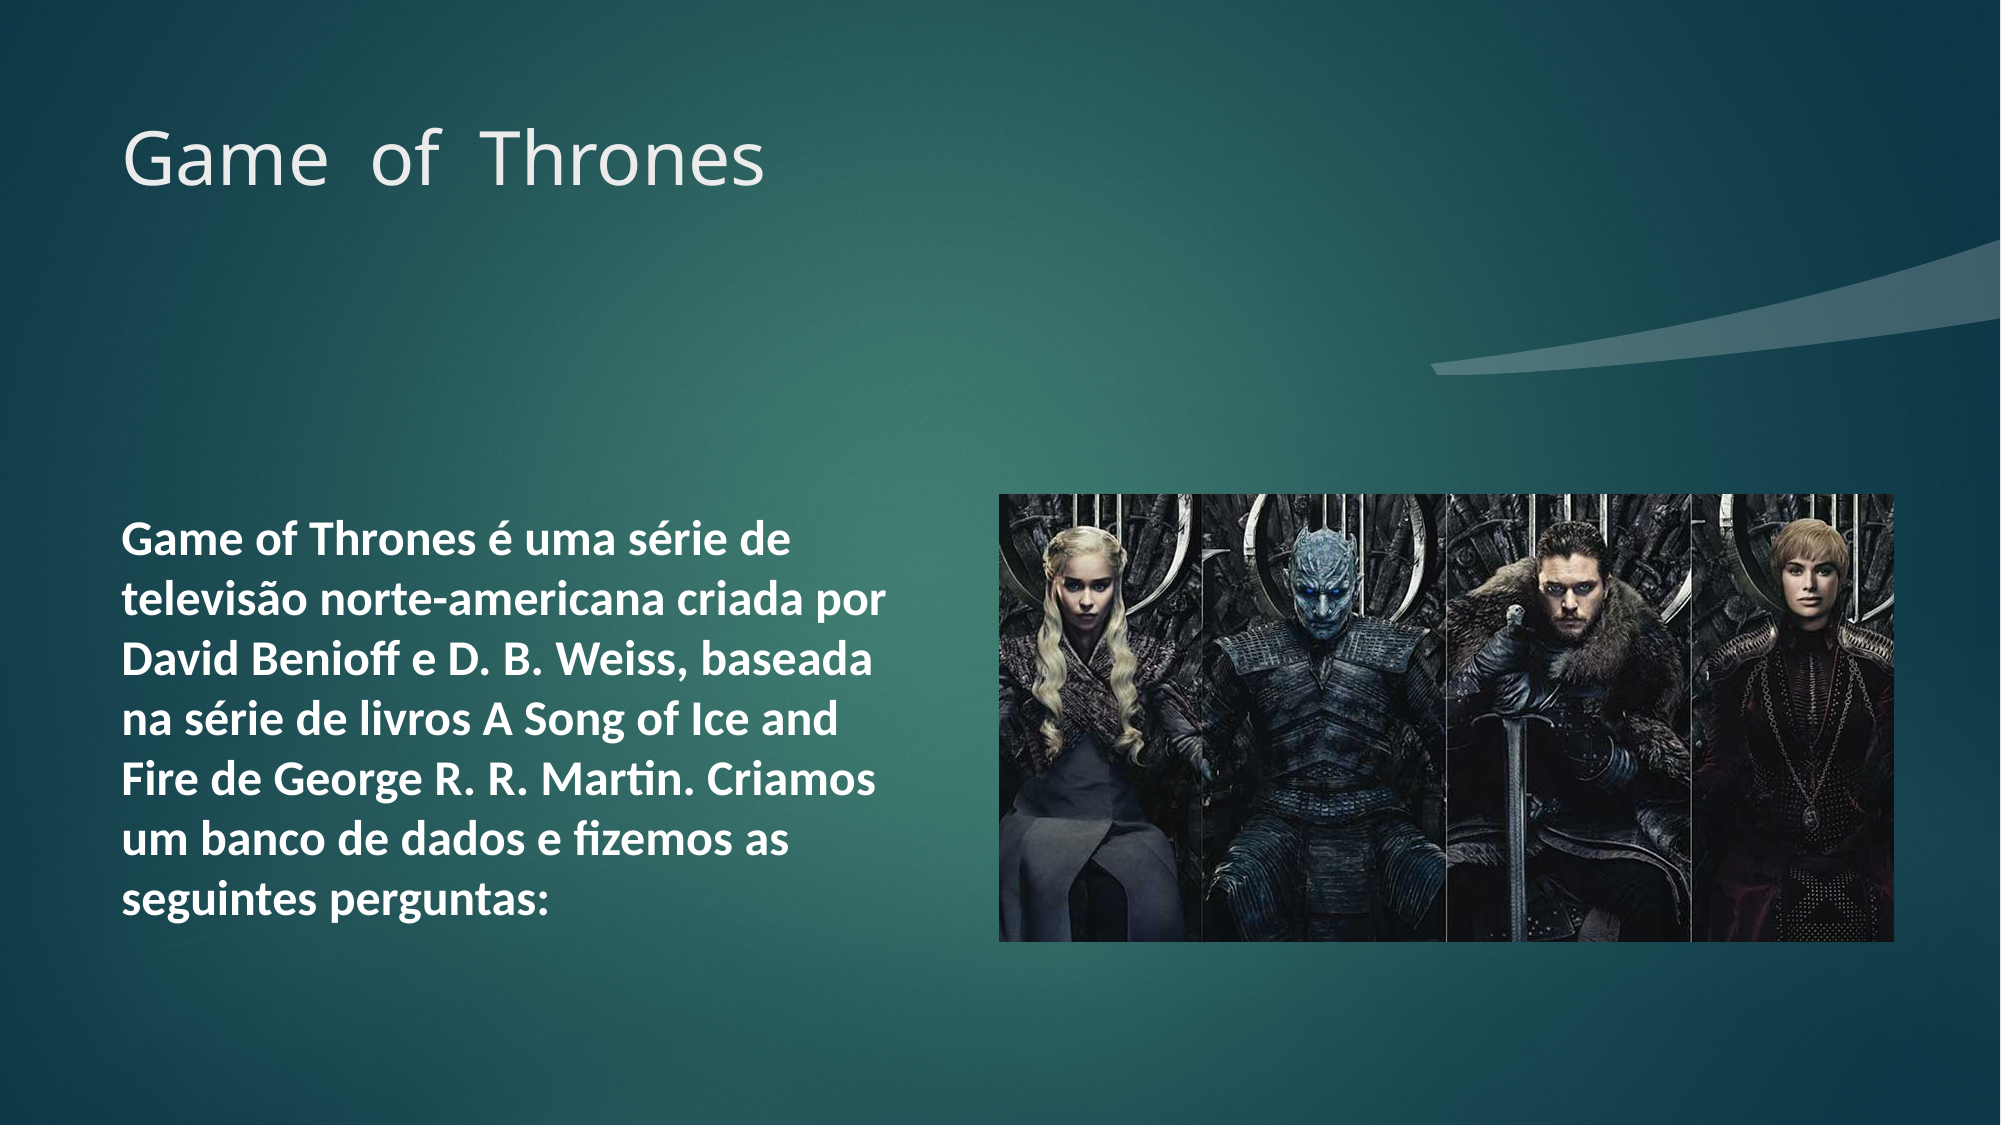

# Game of Thrones
Game of Thrones é uma série de televisão norte-americana criada por David Benioff e D. B. Weiss, baseada na série de livros A Song of Ice and Fire de George R. R. Martin. Criamos um banco de dados e fizemos as seguintes perguntas: